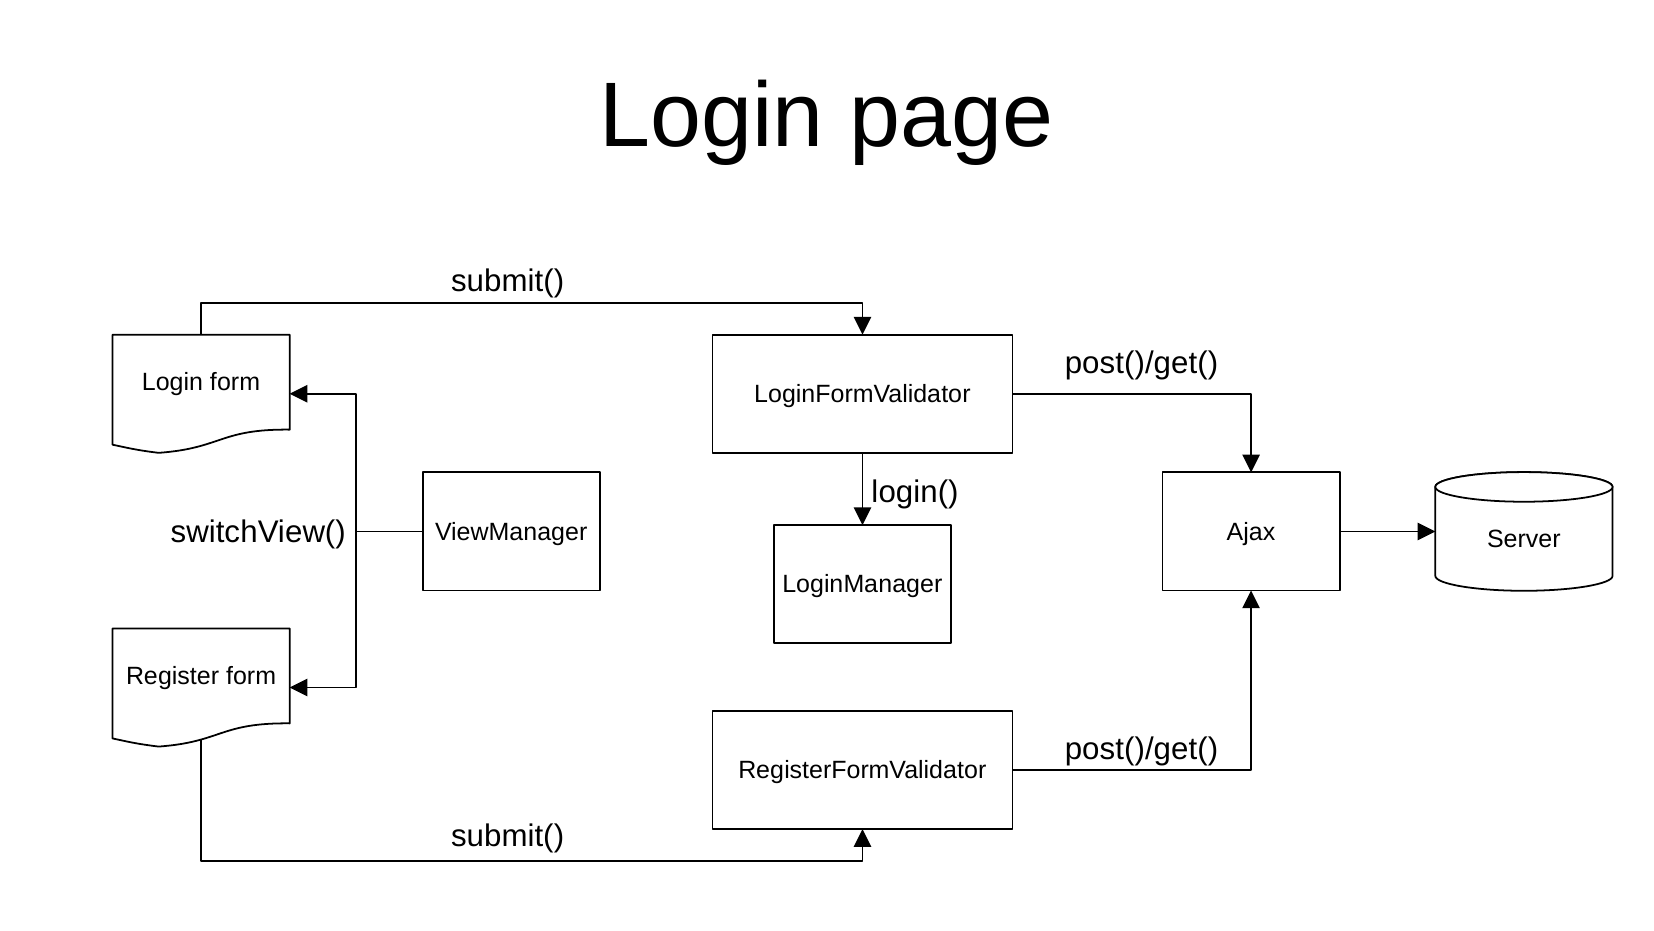

# Login page
submit()
Login form
LoginFormValidator
post()/get()
login()
Server
ViewManager
Ajax
switchView()
LoginManager
Register form
RegisterFormValidator
post()/get()
submit()